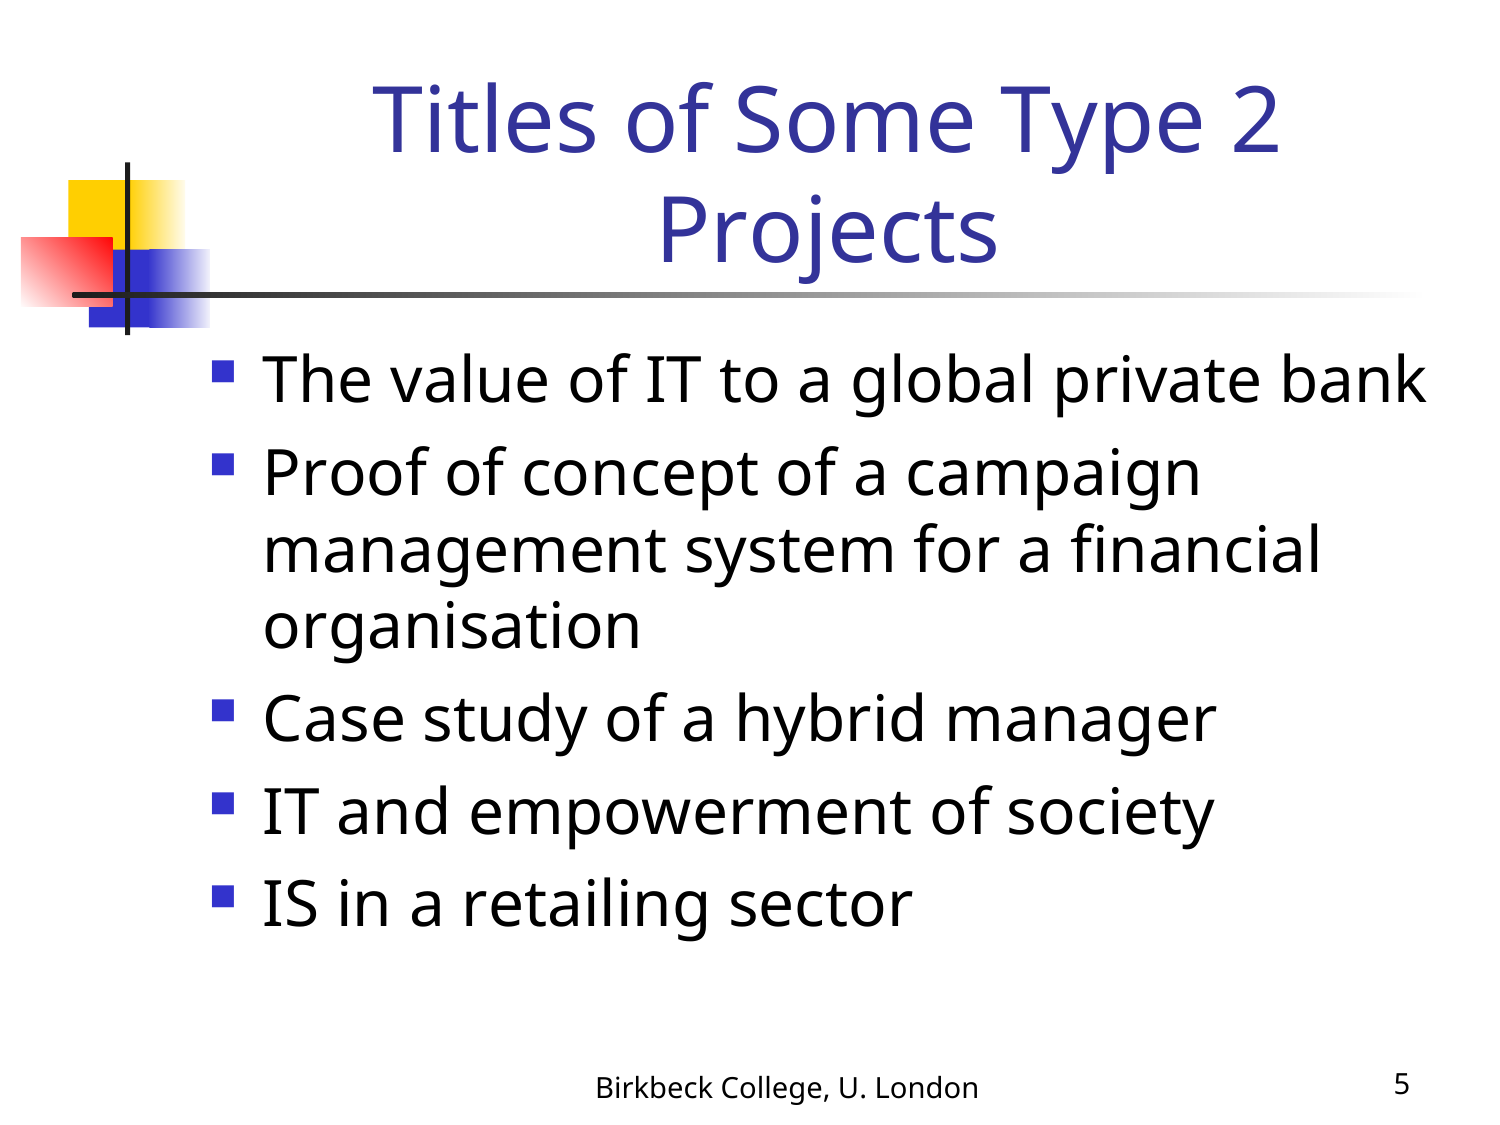

# Titles of Some Type 2 Projects
The value of IT to a global private bank
Proof of concept of a campaign management system for a financial organisation
Case study of a hybrid manager
IT and empowerment of society
IS in a retailing sector
Birkbeck College, U. London